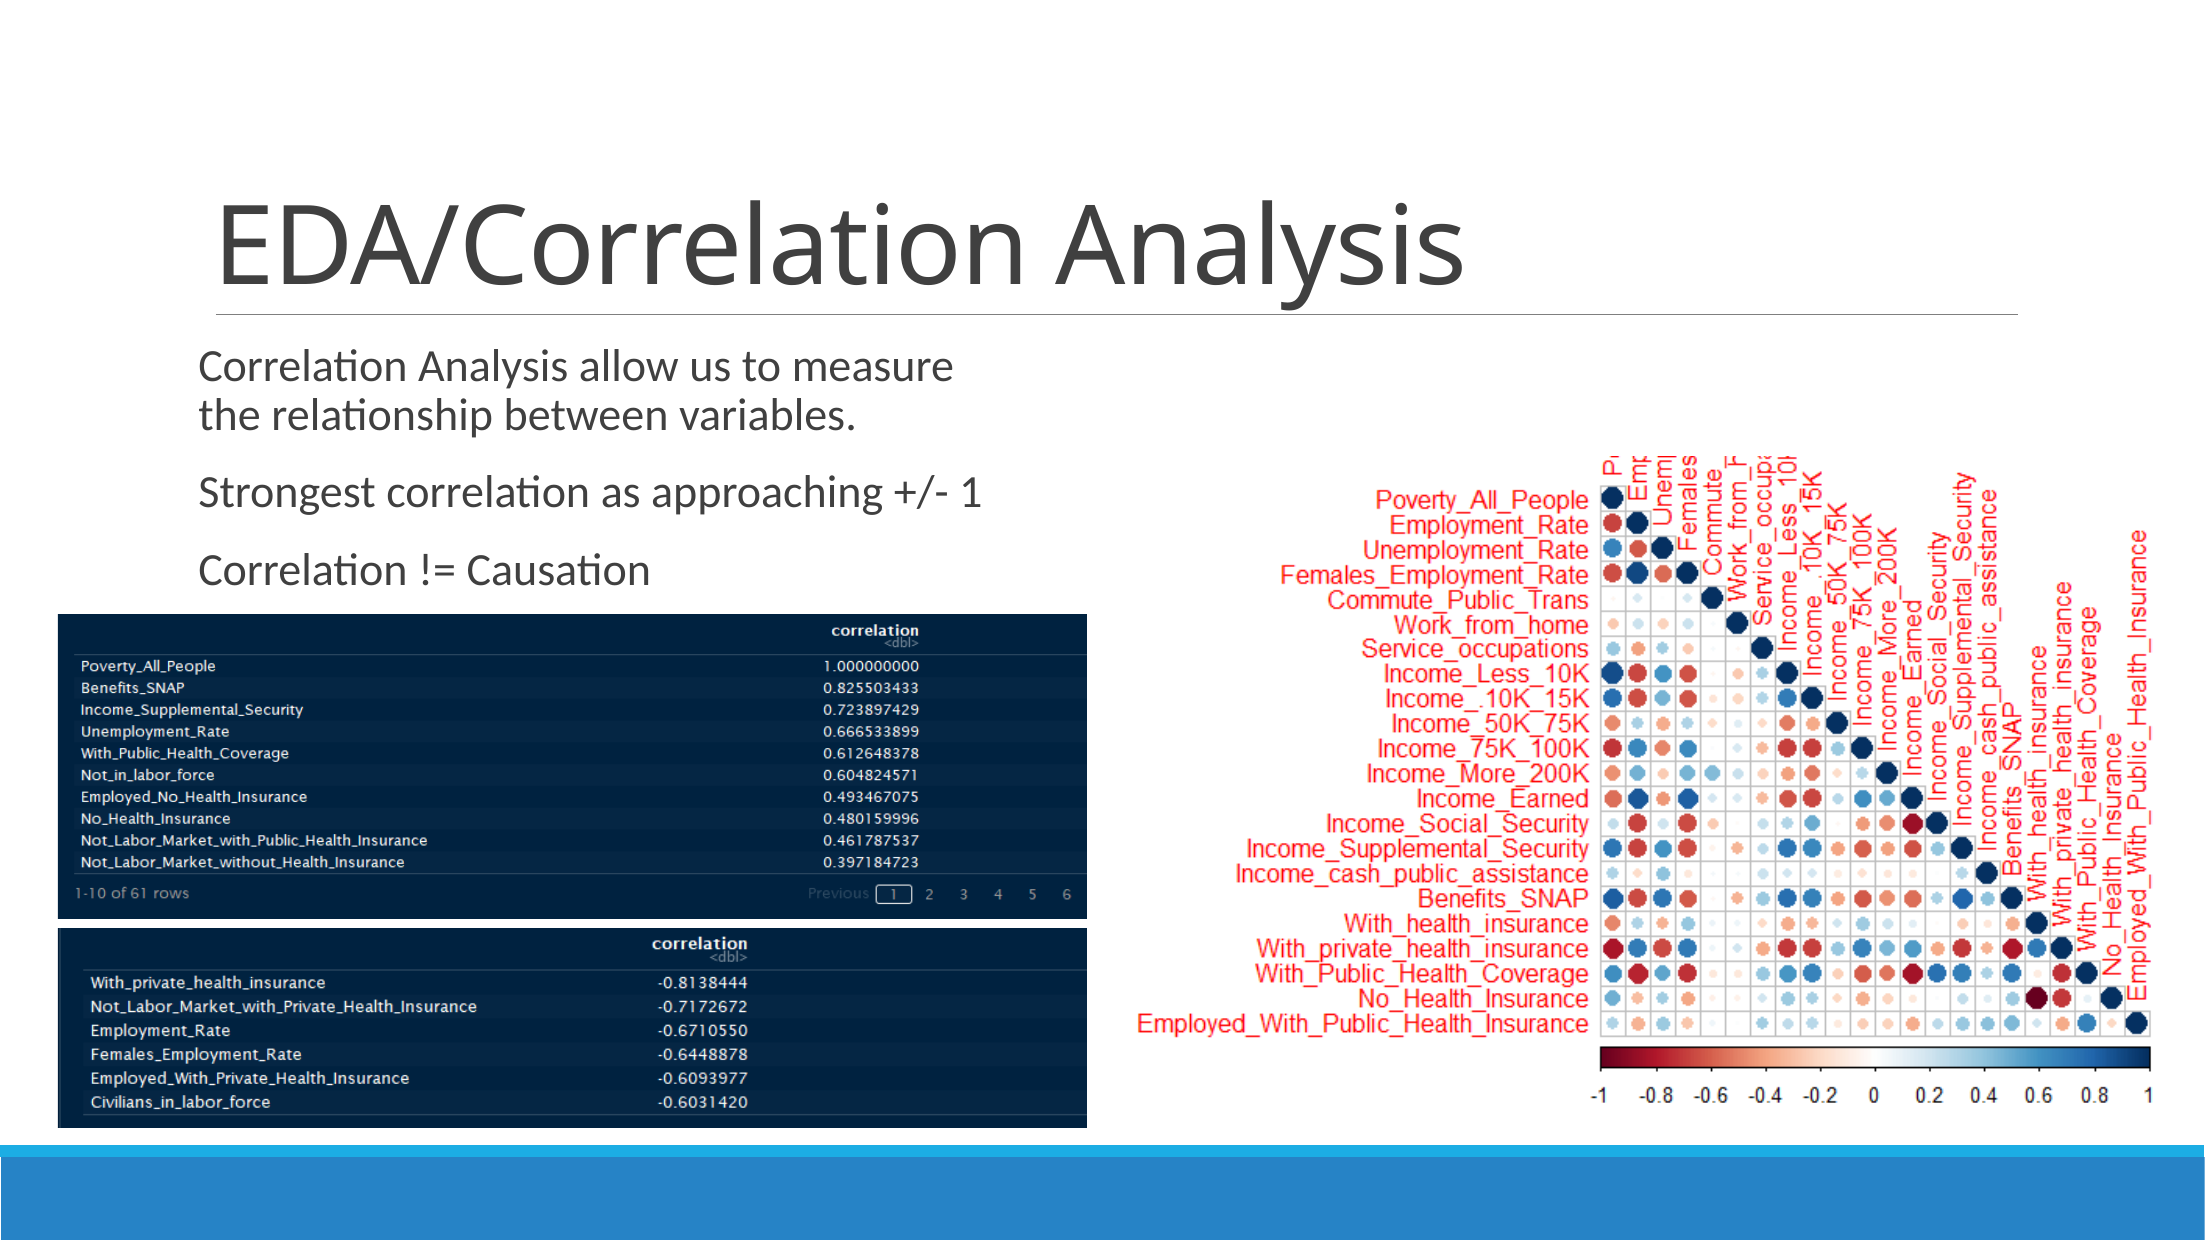

# EDA/Correlation Analysis
Correlation Analysis allow us to measure
the relationship between variables.
Strongest correlation as approaching +/- 1
Correlation != Causation